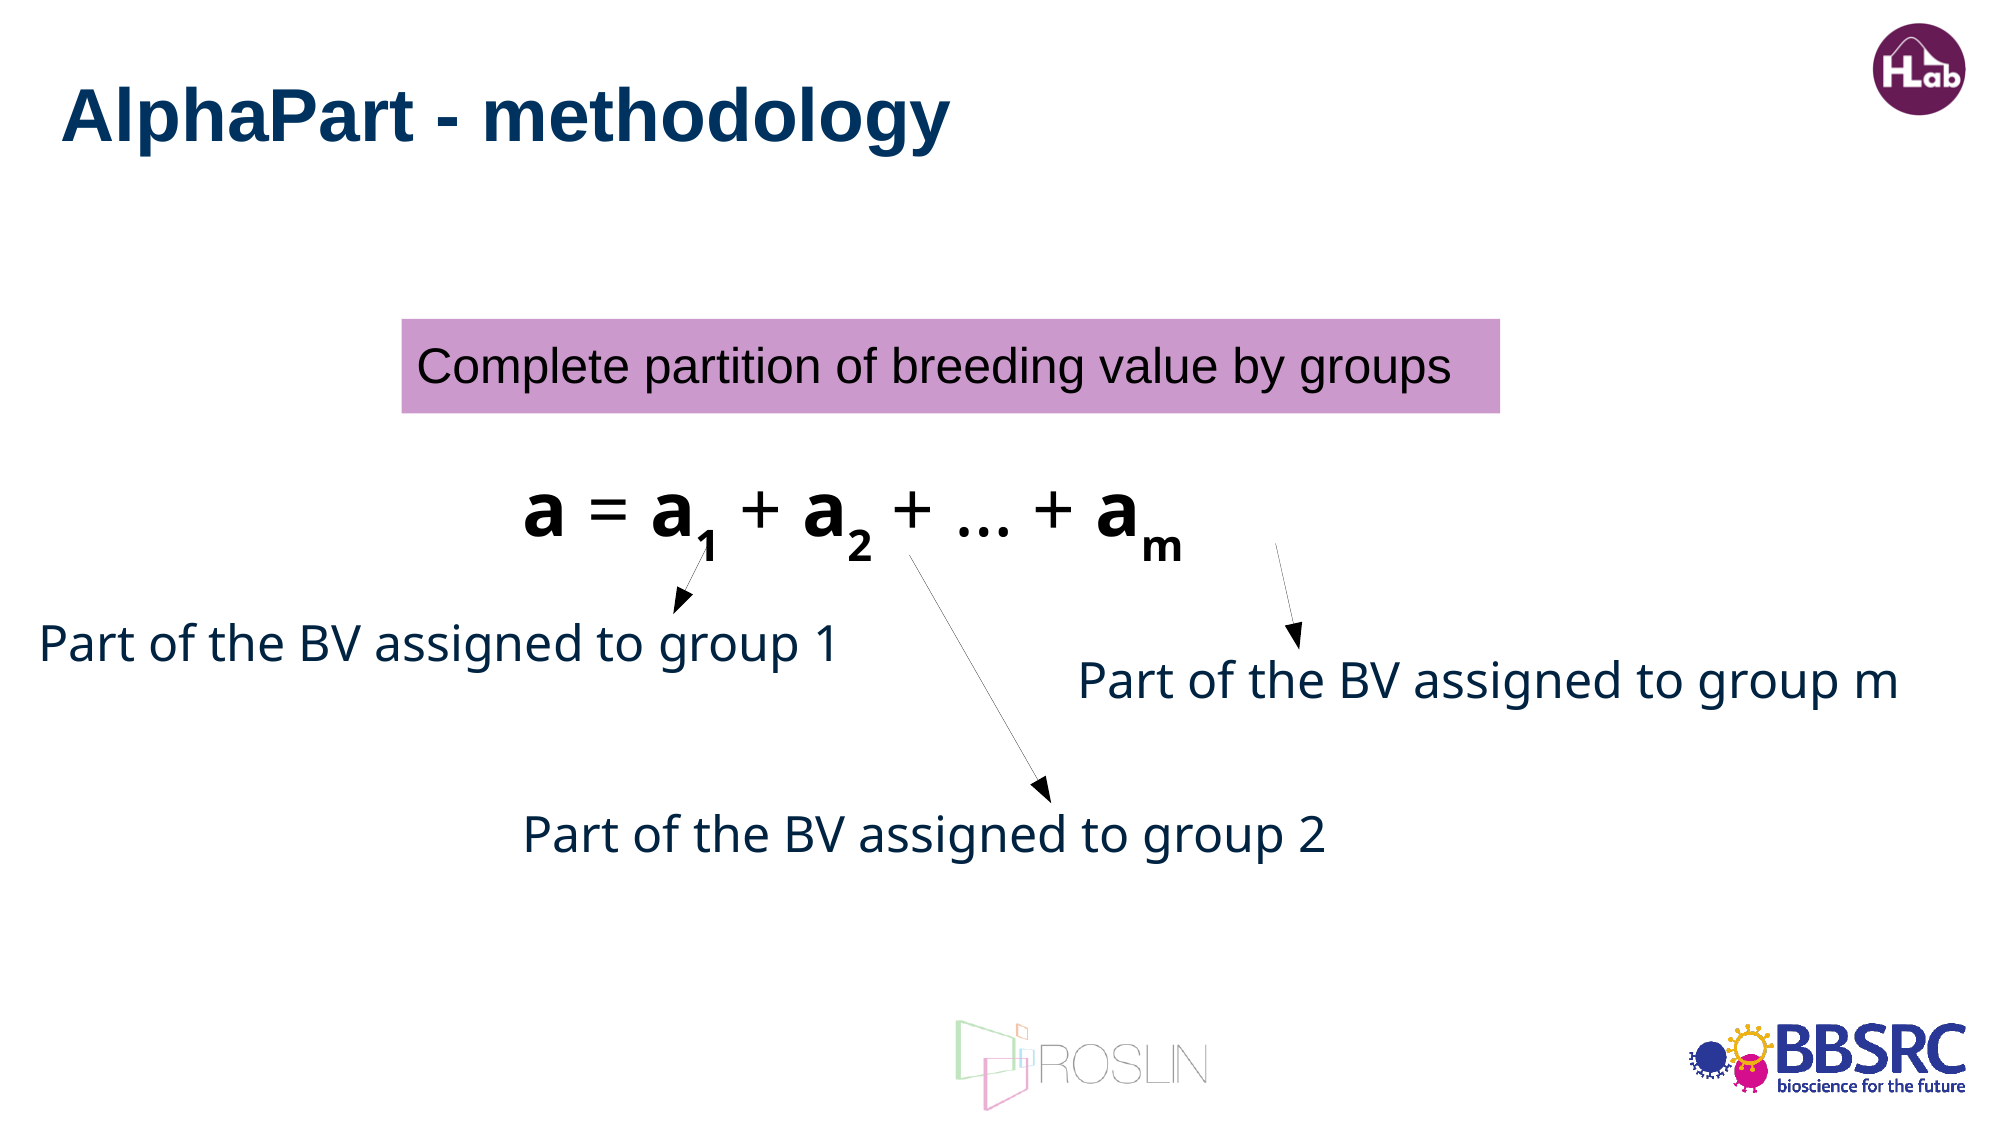

AlphaPart - methodology
Complete partition of breeding value by groups
a = a1 + a2 + … + am
Part of the BV assigned to group 1
Part of the BV assigned to group m
Part of the BV assigned to group 2